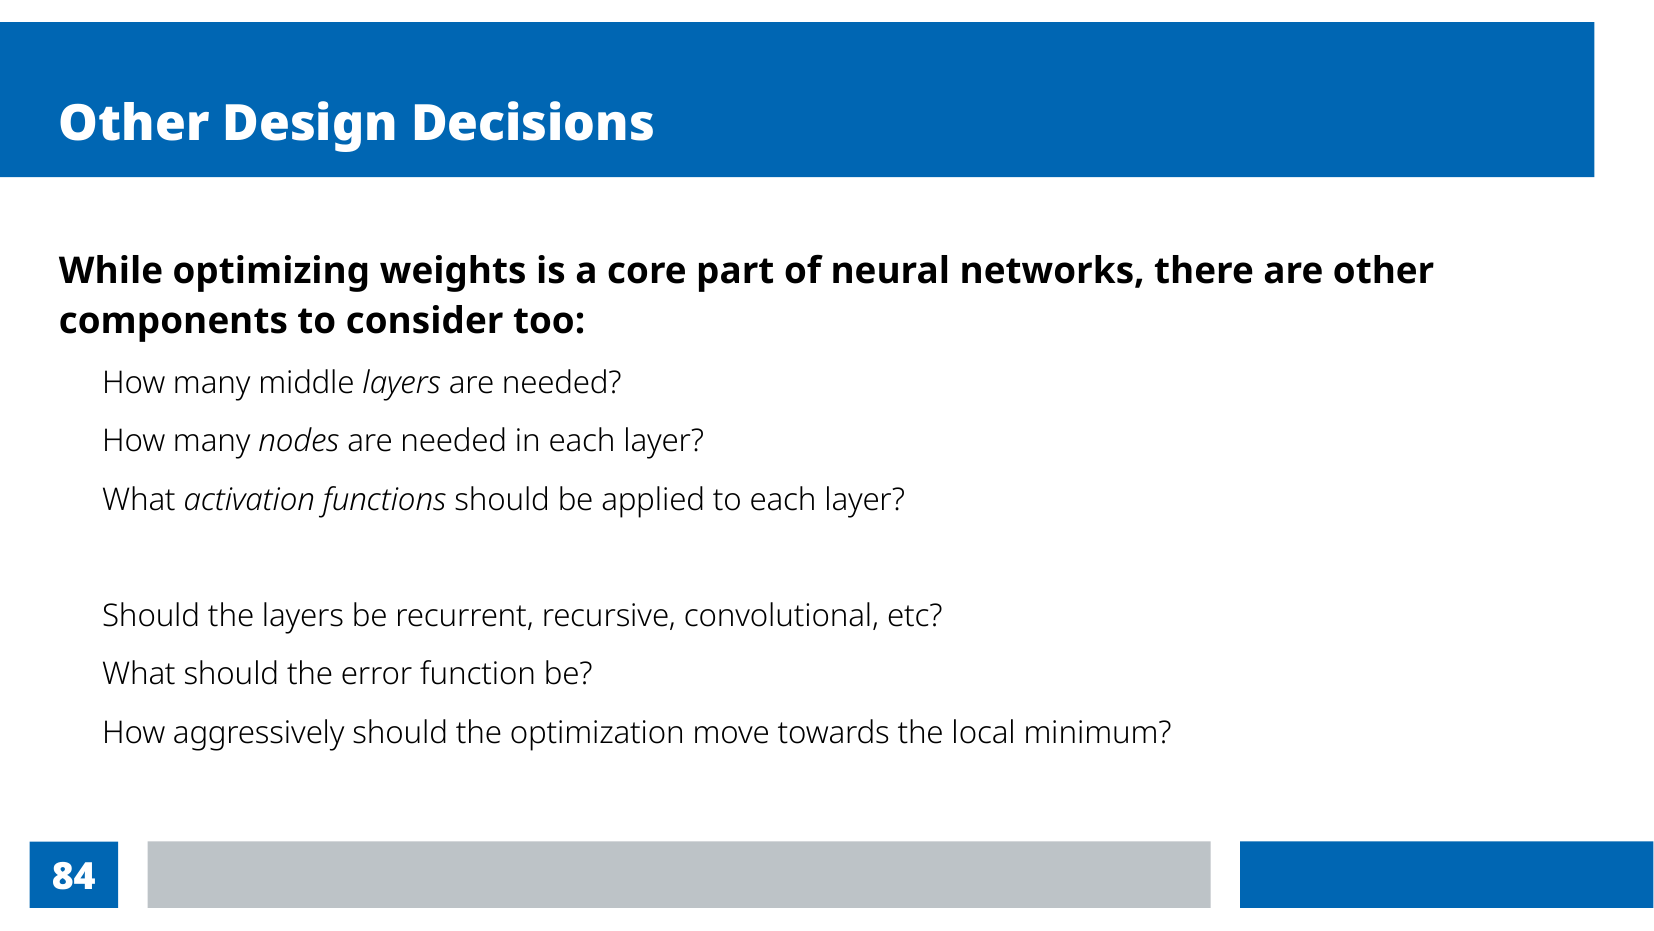

# Other Design Decisions
While optimizing weights is a core part of neural networks, there are other components to consider too:
How many middle layers are needed?
How many nodes are needed in each layer?
What activation functions should be applied to each layer?
Should the layers be recurrent, recursive, convolutional, etc?
What should the error function be?
How aggressively should the optimization move towards the local minimum?
84